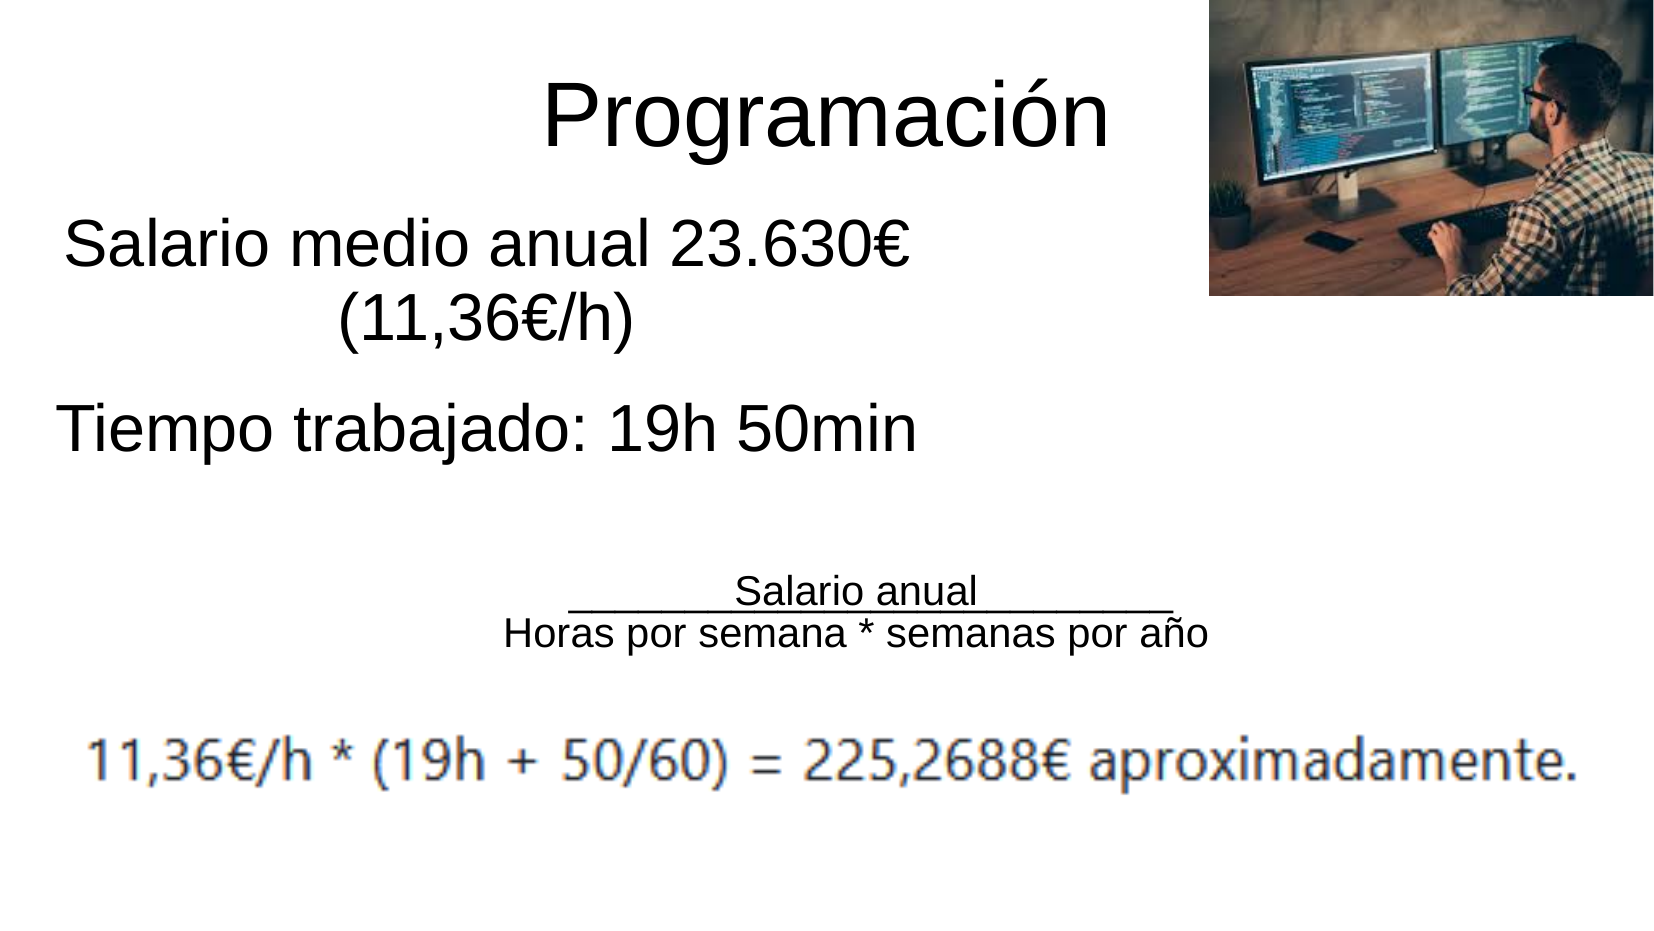

# Programación
Salario medio anual 23.630€ (11,36€/h)
Tiempo trabajado: 19h 50min
__________________________
Salario anual
Horas por semana * semanas por año